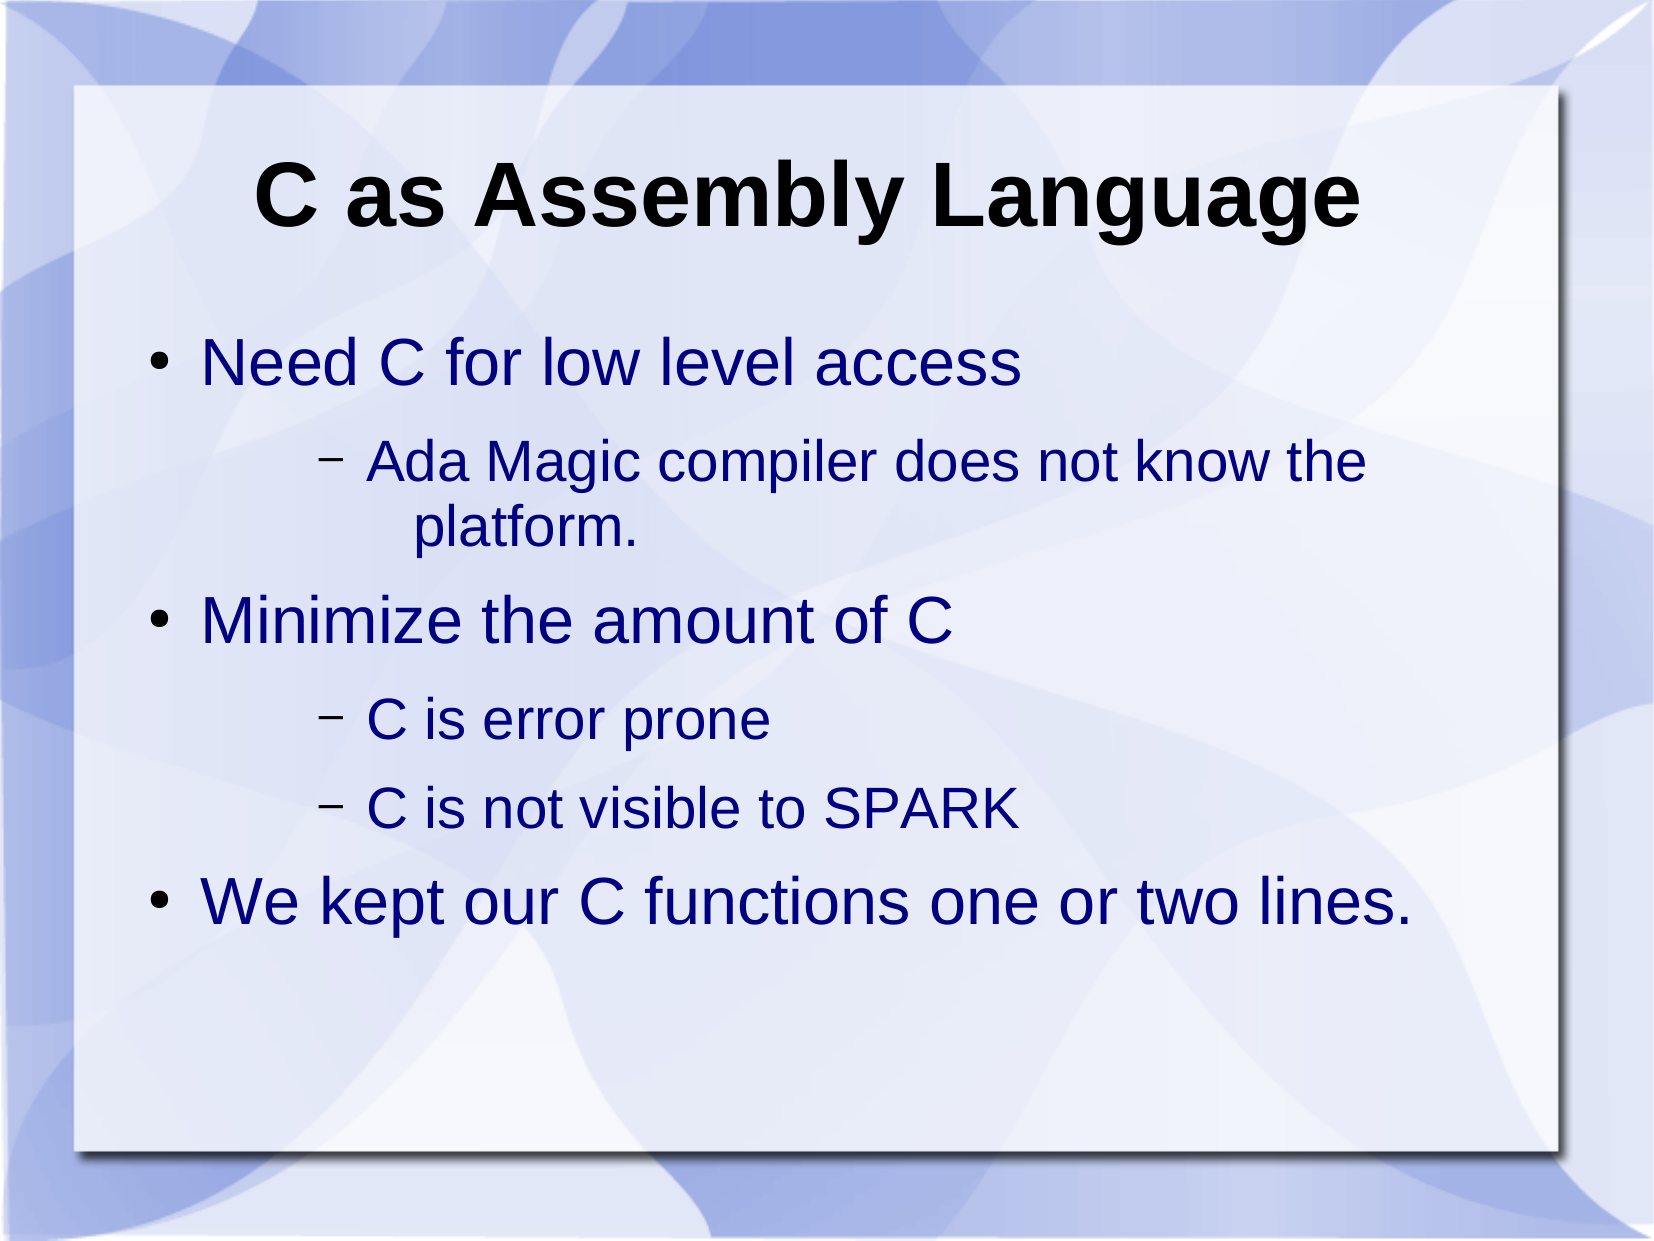

# C as Assembly Language
Need C for low level access
Ada Magic compiler does not know the platform.
Minimize the amount of C
C is error prone
C is not visible to SPARK
We kept our C functions one or two lines.